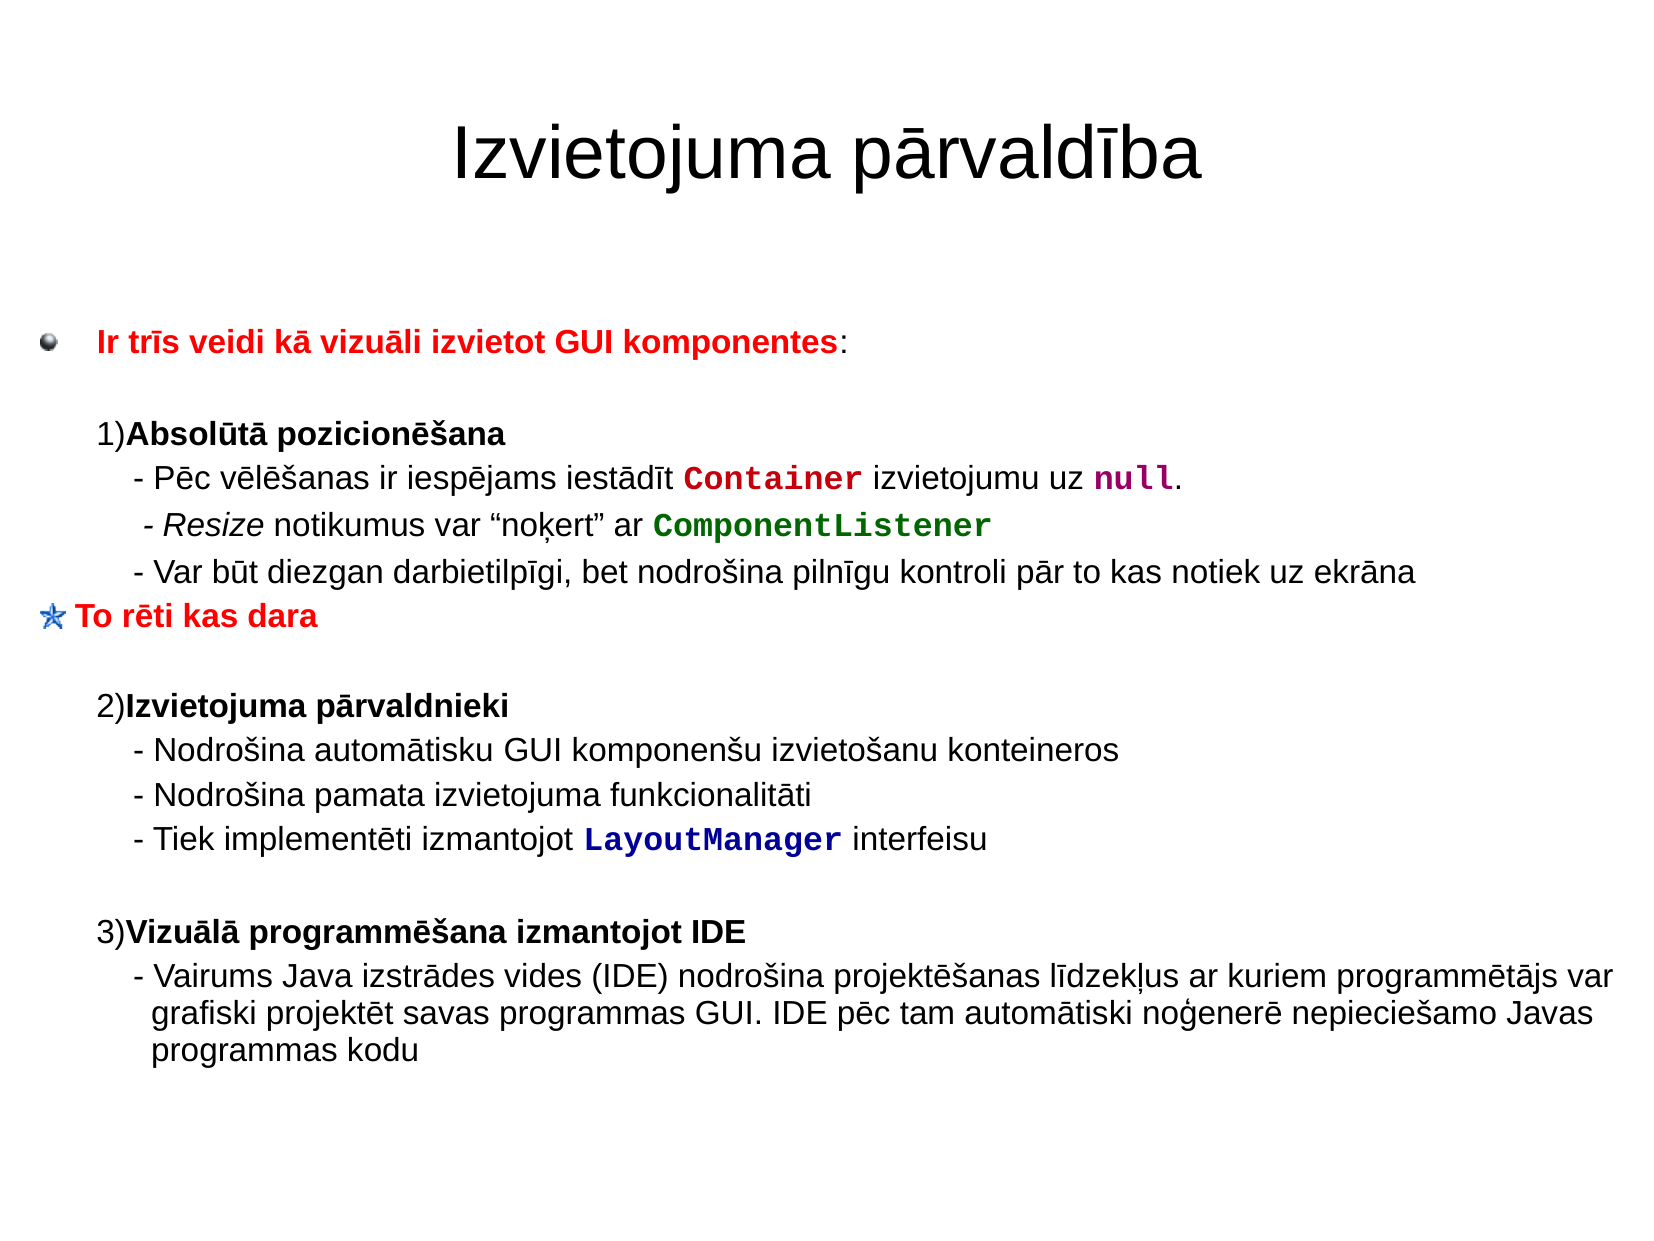

# Izvietojuma pārvaldība
Ir trīs veidi kā vizuāli izvietot GUI komponentes:
 1)Absolūtā pozicionēšana
 - Pēc vēlēšanas ir iespējams iestādīt Container izvietojumu uz null.
 - Resize notikumus var “noķert” ar ComponentListener
 - Var būt diezgan darbietilpīgi, bet nodrošina pilnīgu kontroli pār to kas notiek uz ekrāna
 To rēti kas dara
 2)Izvietojuma pārvaldnieki
 - Nodrošina automātisku GUI komponenšu izvietošanu konteineros
 - Nodrošina pamata izvietojuma funkcionalitāti
 - Tiek implementēti izmantojot LayoutManager interfeisu
 3)Vizuālā programmēšana izmantojot IDE
 - Vairums Java izstrādes vides (IDE) nodrošina projektēšanas līdzekļus ar kuriem programmētājs var grafiski projektēt savas programmas GUI. IDE pēc tam automātiski noģenerē nepieciešamo Javas programmas kodu